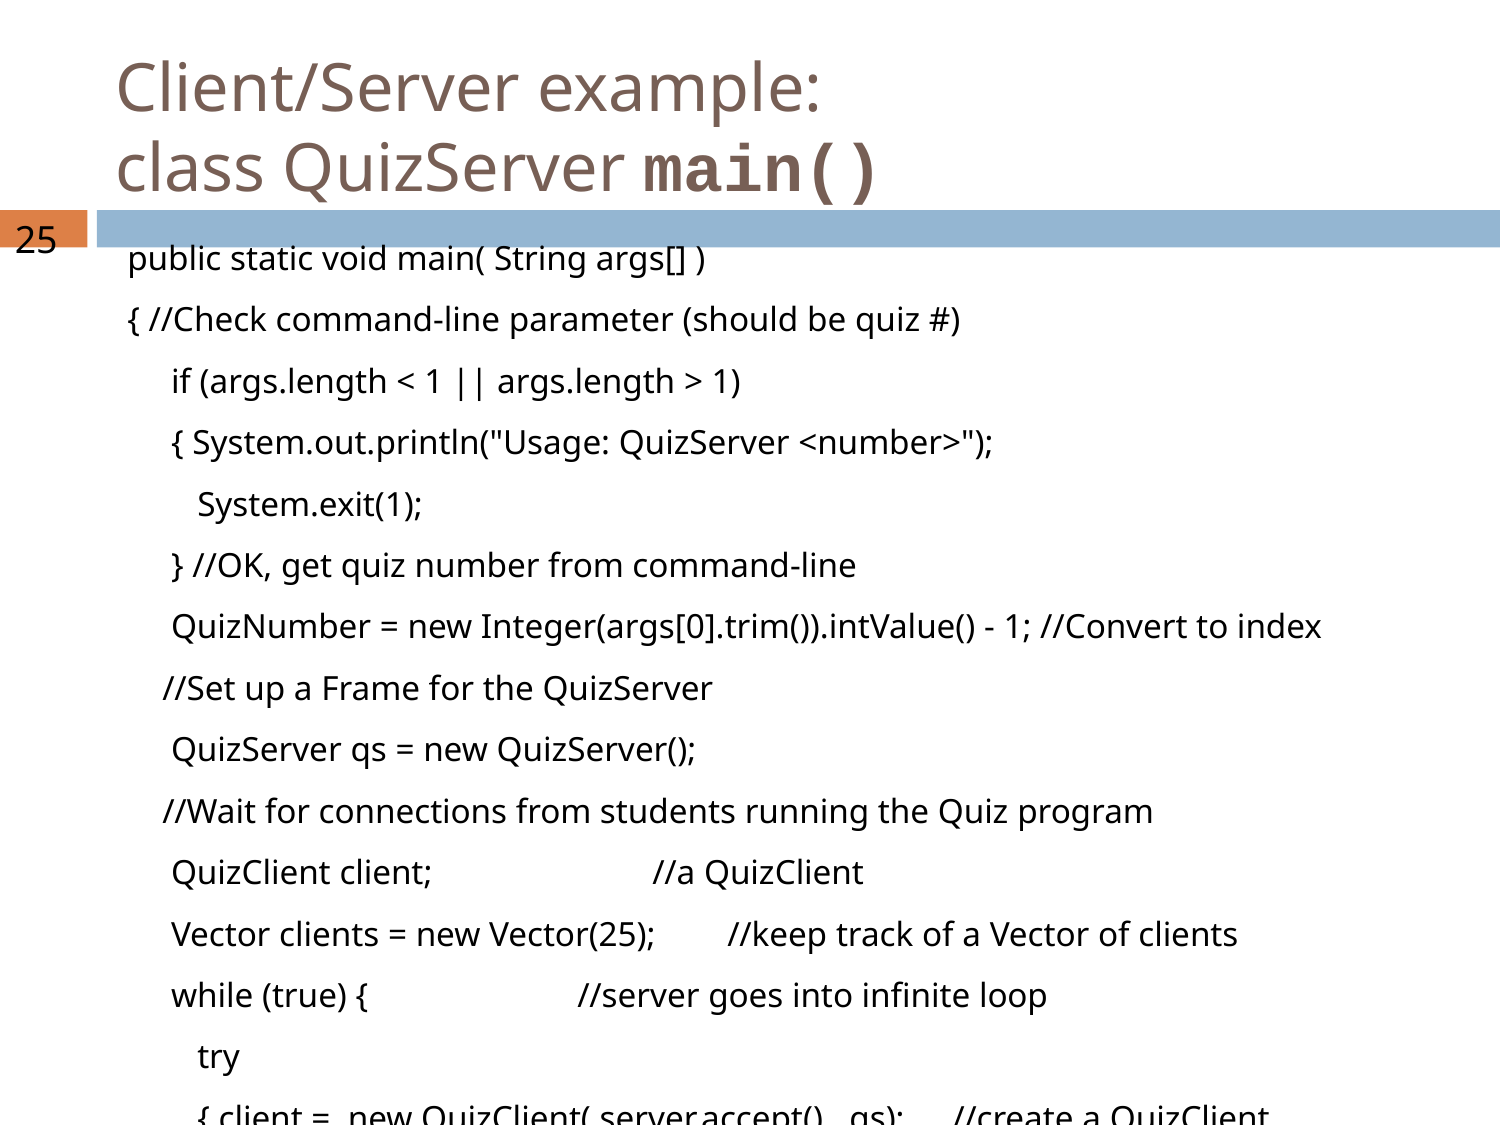

# Client/Server example: class QuizServer main()
public static void main( String args[] )
{ //Check command-line parameter (should be quiz #)
 if (args.length < 1 || args.length > 1)
 { System.out.println("Usage: QuizServer ");
 System.exit(1);
 } //OK, get quiz number from command-line
 QuizNumber = new Integer(args[0].trim()).intValue() - 1; //Convert to index
 //Set up a Frame for the QuizServer
 QuizServer qs = new QuizServer();
 //Wait for connections from students running the Quiz program
 QuizClient client;			//a QuizClient
 Vector clients = new Vector(25); 	//keep track of a Vector of clients
 while (true) {			//server goes into infinite loop
 try
 { client = new QuizClient( server.accept(), qs);	//create a QuizClient
 client.start();			//What is start()?
 clients.addElement(client);
 }
 catch (IOException e)
 { System.out.println("QuizServer couldn't accept QuizClient connection"); }
} //main()